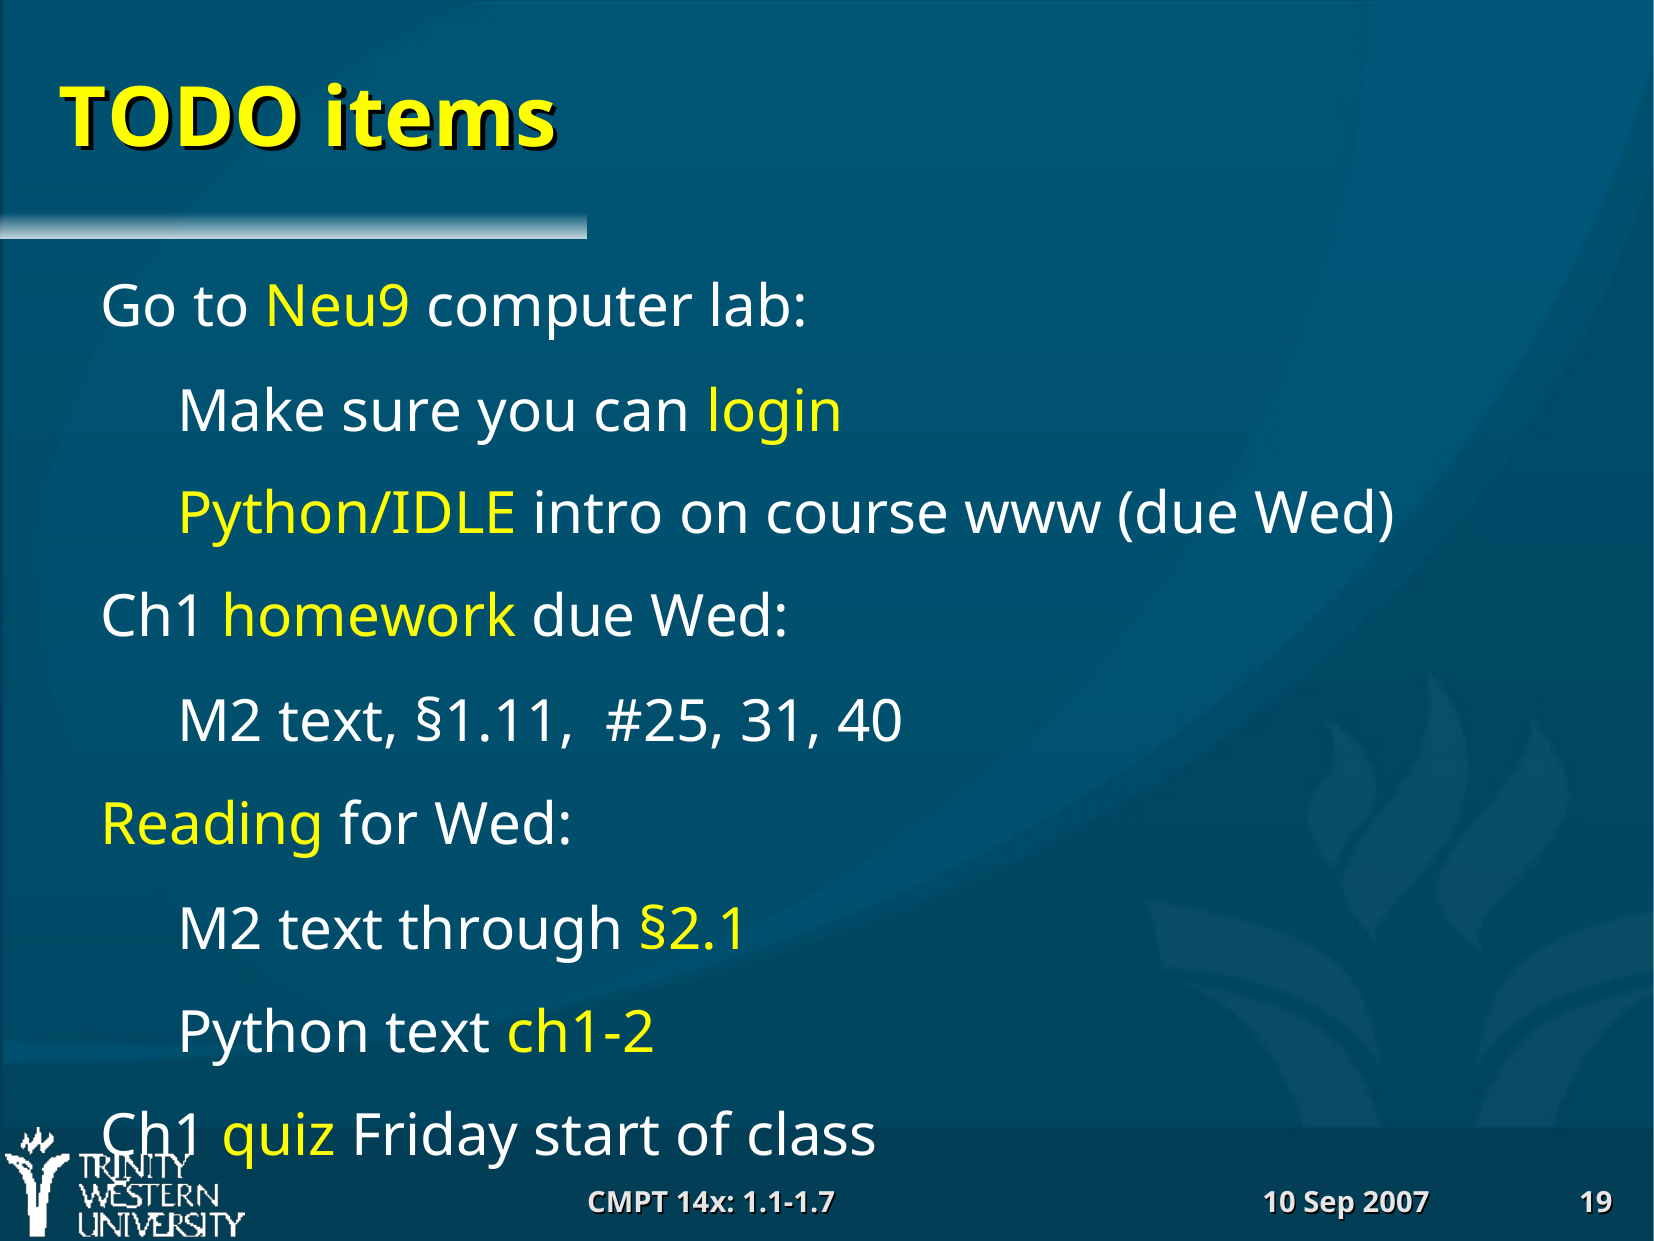

# TODO items
Go to Neu9 computer lab:
Make sure you can login
Python/IDLE intro on course www (due Wed)
Ch1 homework due Wed:
M2 text, §1.11, #25, 31, 40
Reading for Wed:
M2 text through §2.1
Python text ch1-2
Ch1 quiz Friday start of class
CMPT 14x: 1.1-1.7
10 Sep 2007
19